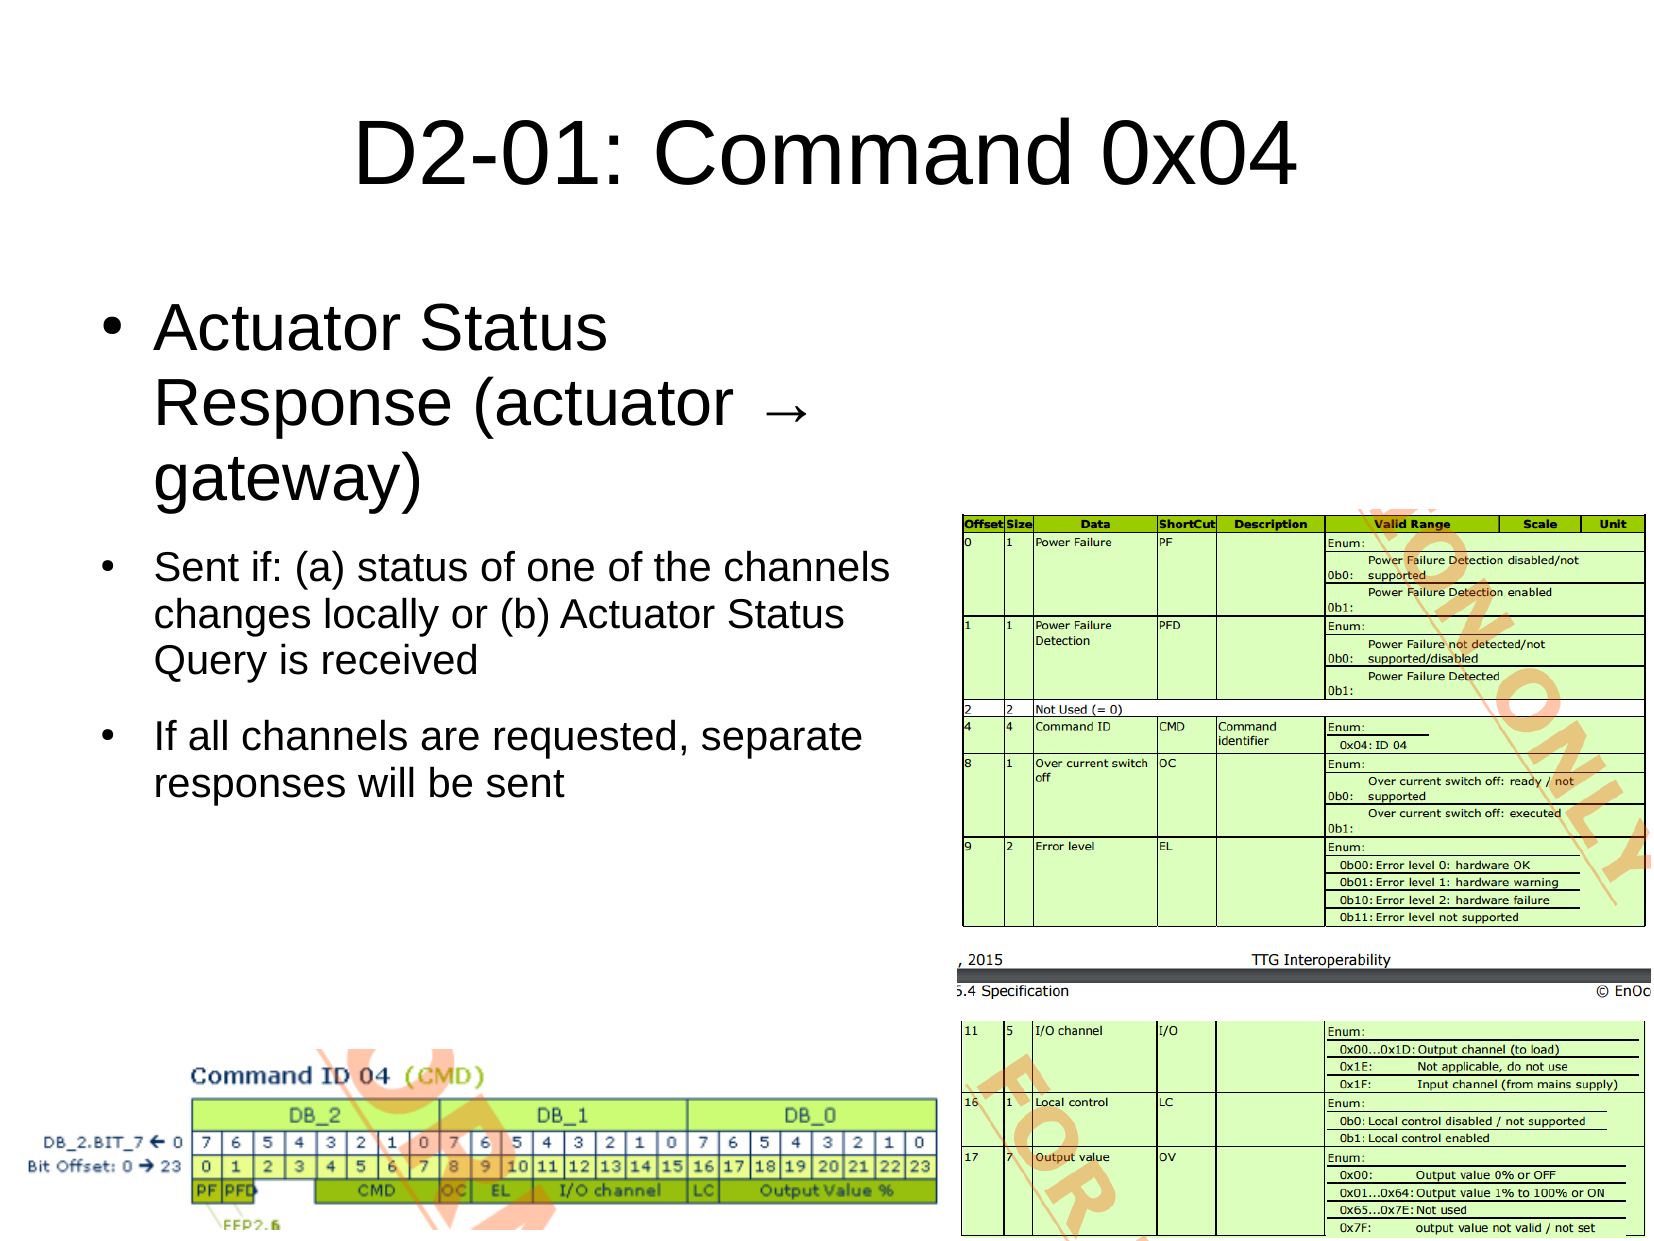

# D2-01: Command 0x04
Actuator Status Response (actuator → gateway)
Sent if: (a) status of one of the channels changes locally or (b) Actuator Status Query is received
If all channels are requested, separate responses will be sent